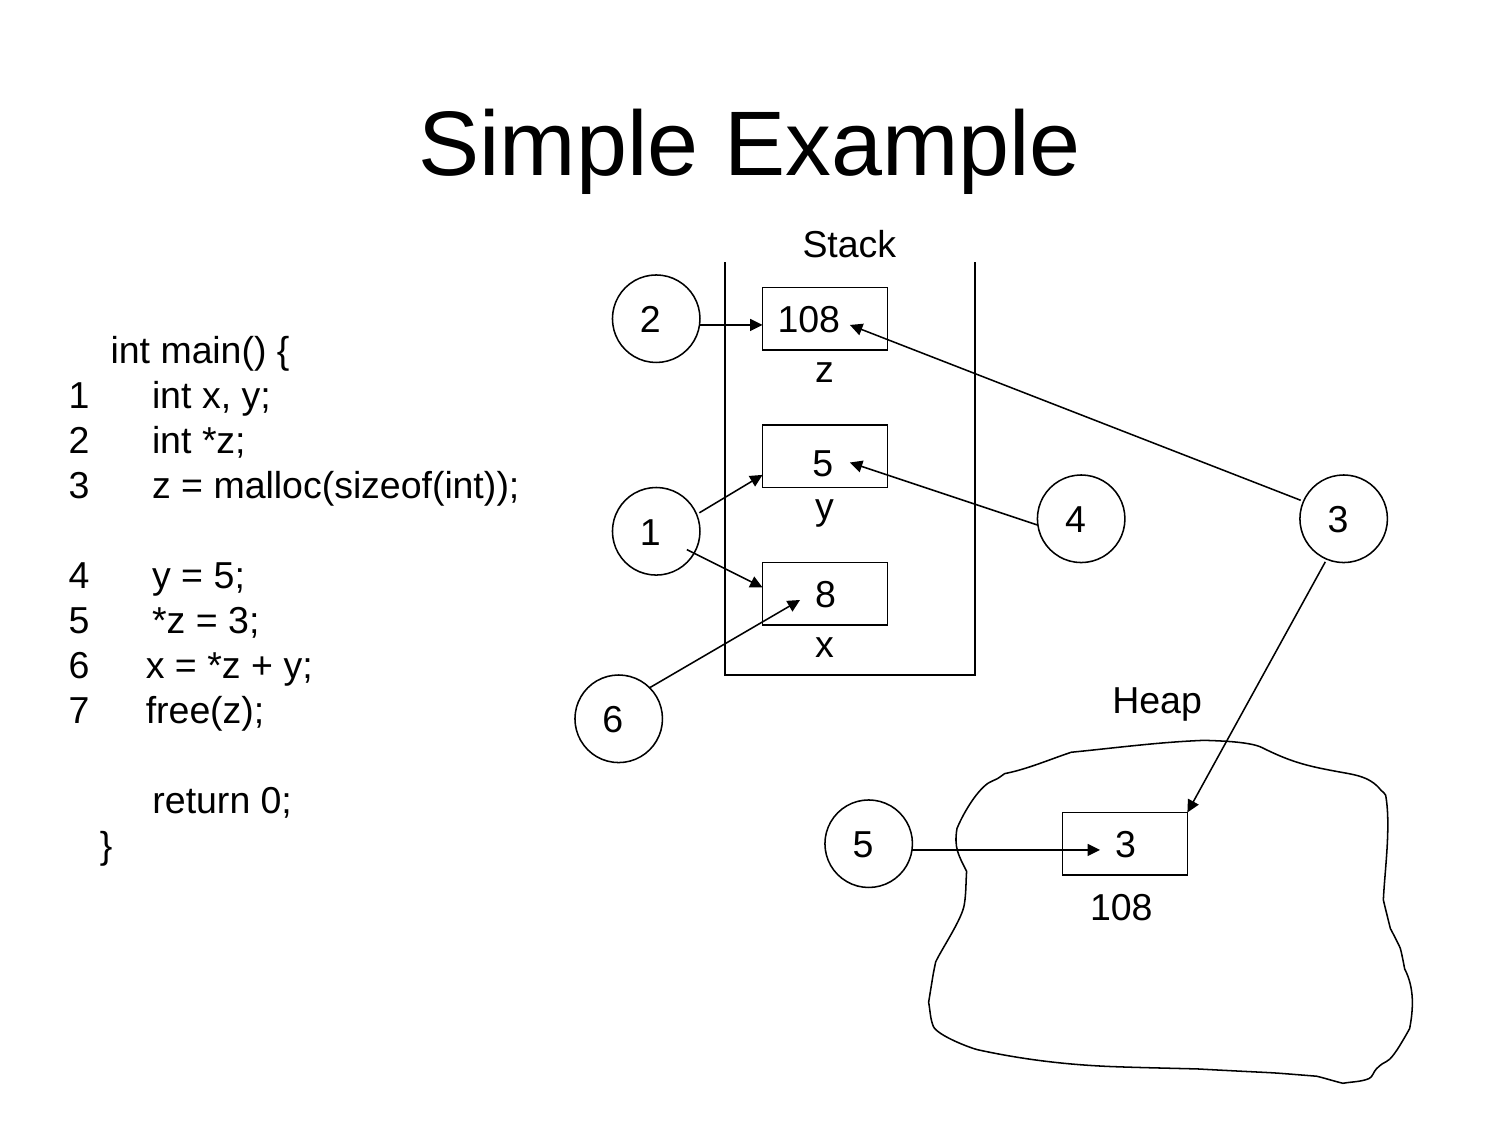

# Simple Example
Stack
2
108
 int main() {
1 int x, y;
2 int *z;
3 z = malloc(sizeof(int));
4 y = 5;
5 *z = 3;
 x = *z + y;
 free(z);
 return 0;
 }
z
5
y
4
3
1
8
x
Heap
6
5
3
108